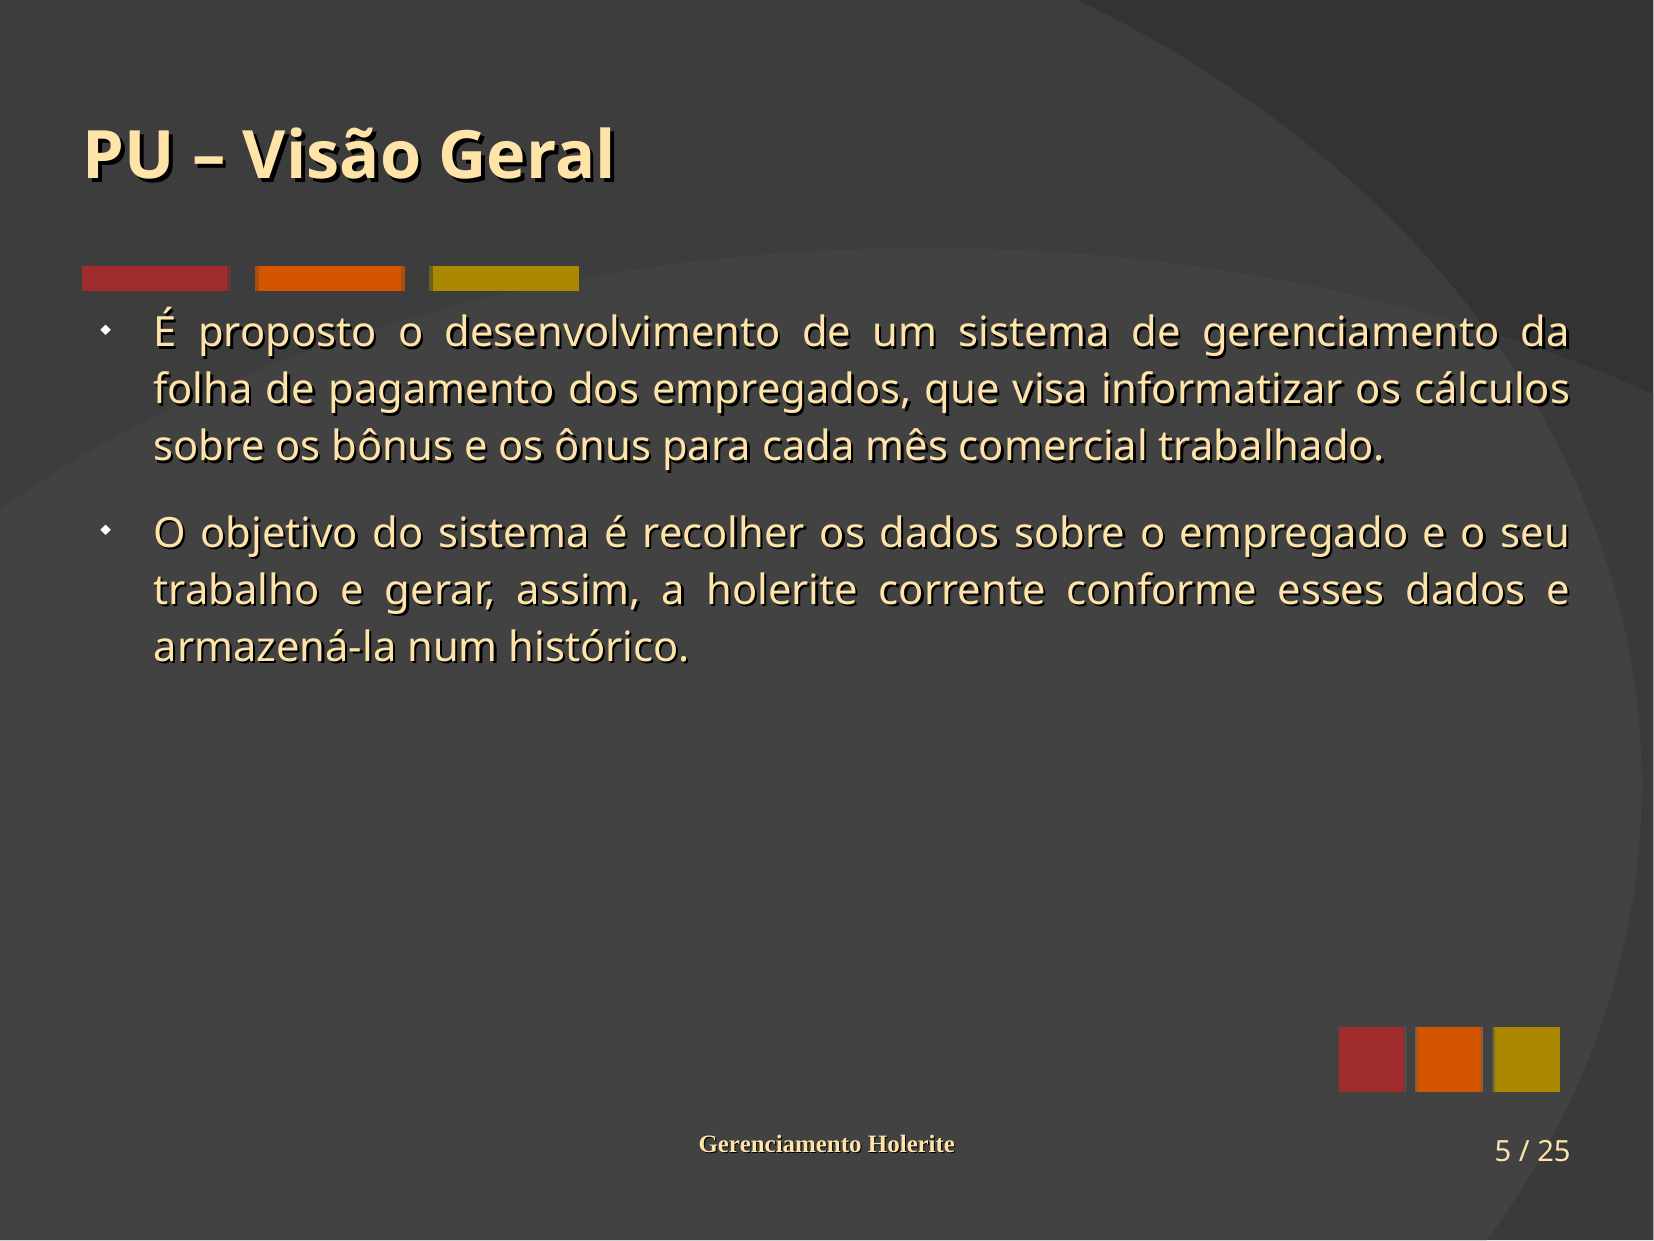

# PU – Visão Geral
É proposto o desenvolvimento de um sistema de gerenciamento da folha de pagamento dos empregados, que visa informatizar os cálculos sobre os bônus e os ônus para cada mês comercial trabalhado.
O objetivo do sistema é recolher os dados sobre o empregado e o seu trabalho e gerar, assim, a holerite corrente conforme esses dados e armazená-la num histórico.
5